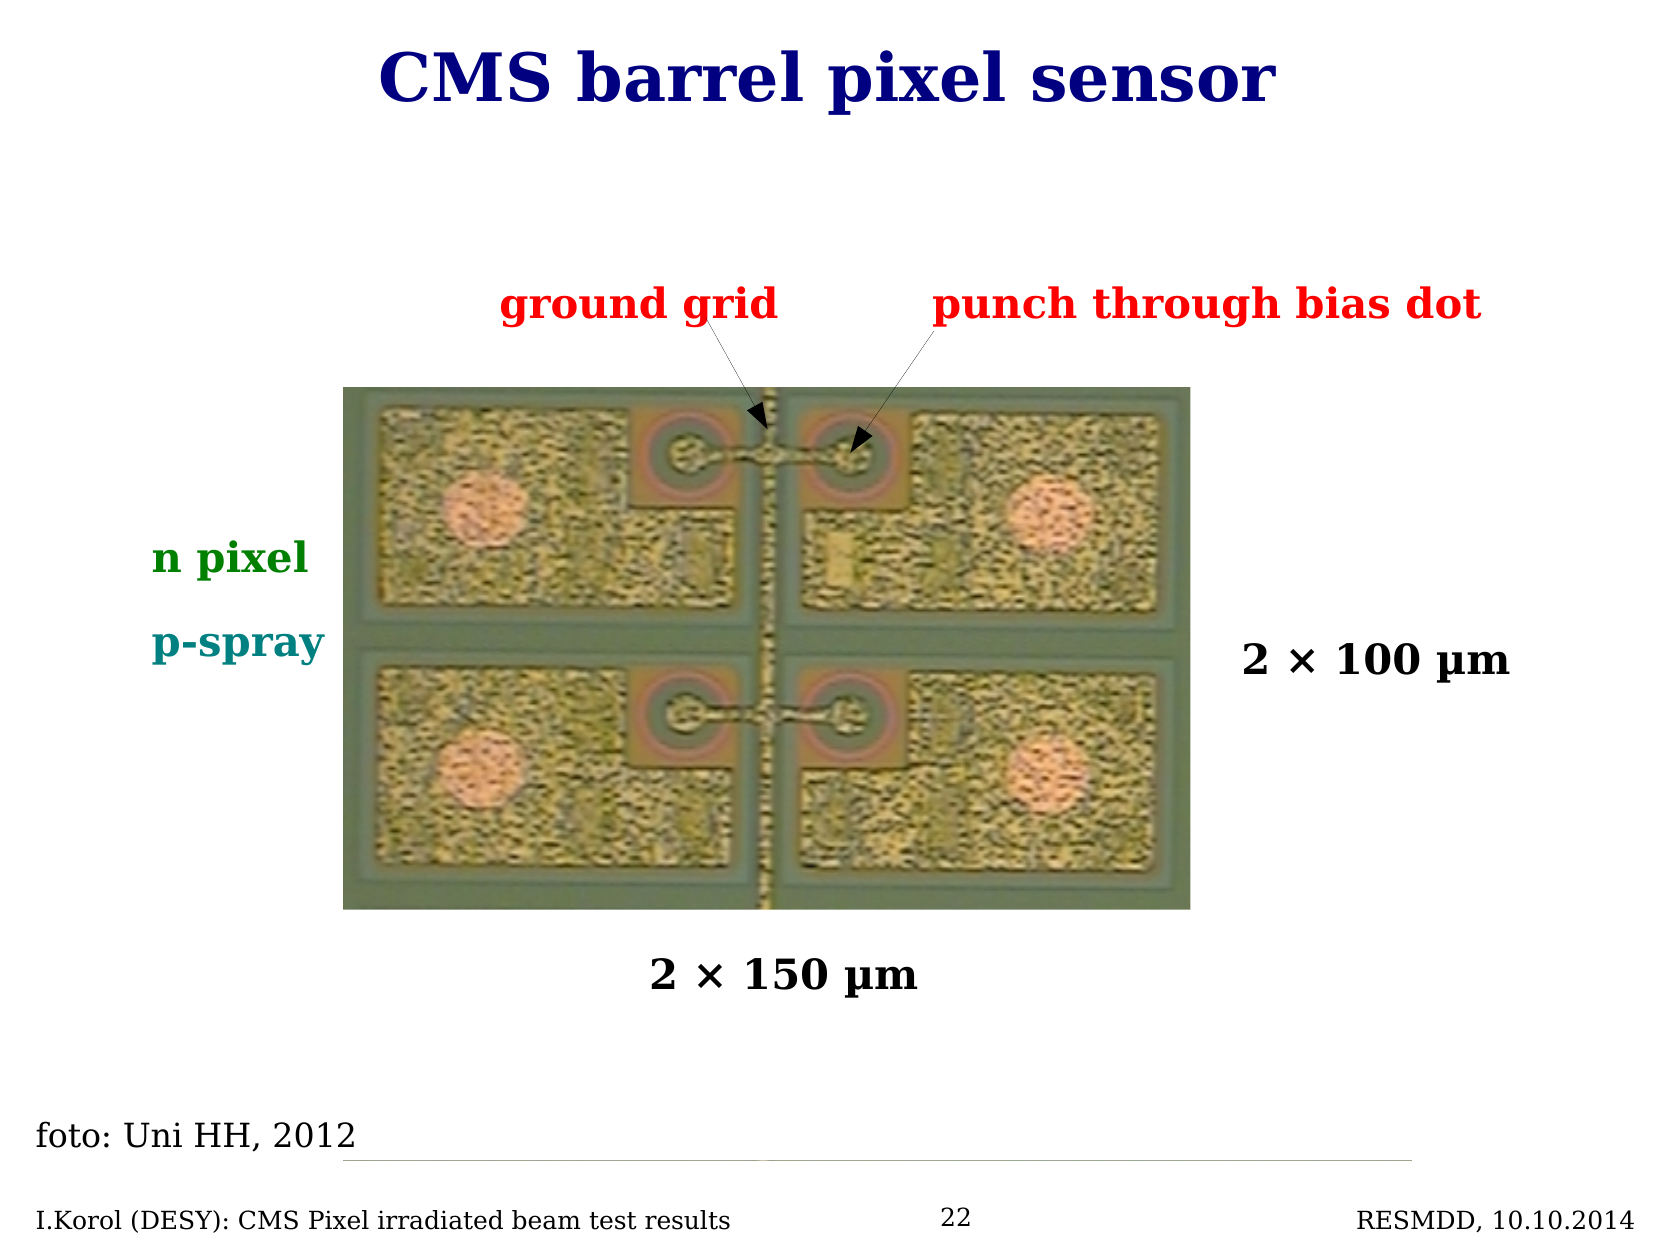

# CMS barrel pixel sensor
ground grid
punch through bias dot
n pixel
p-spray
2 × 100 µm
2 × 150 µm
foto: Uni HH, 2012